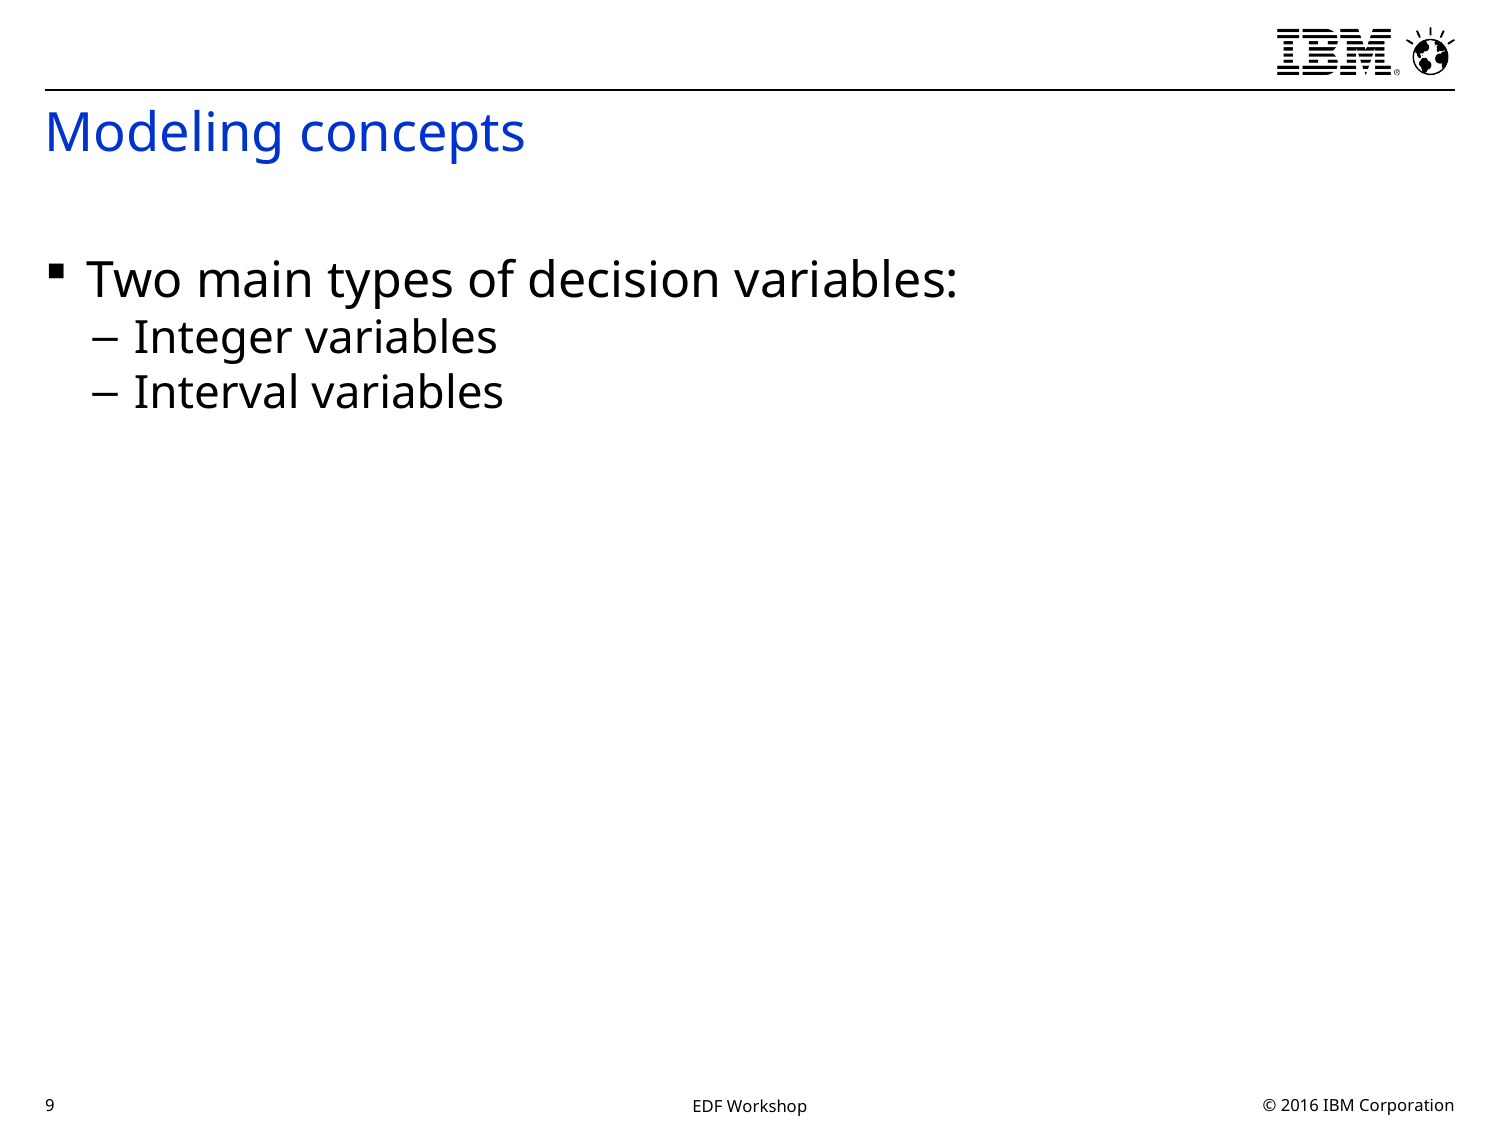

# Modeling concepts
Two main types of decision variables:
Integer variables
Interval variables
9